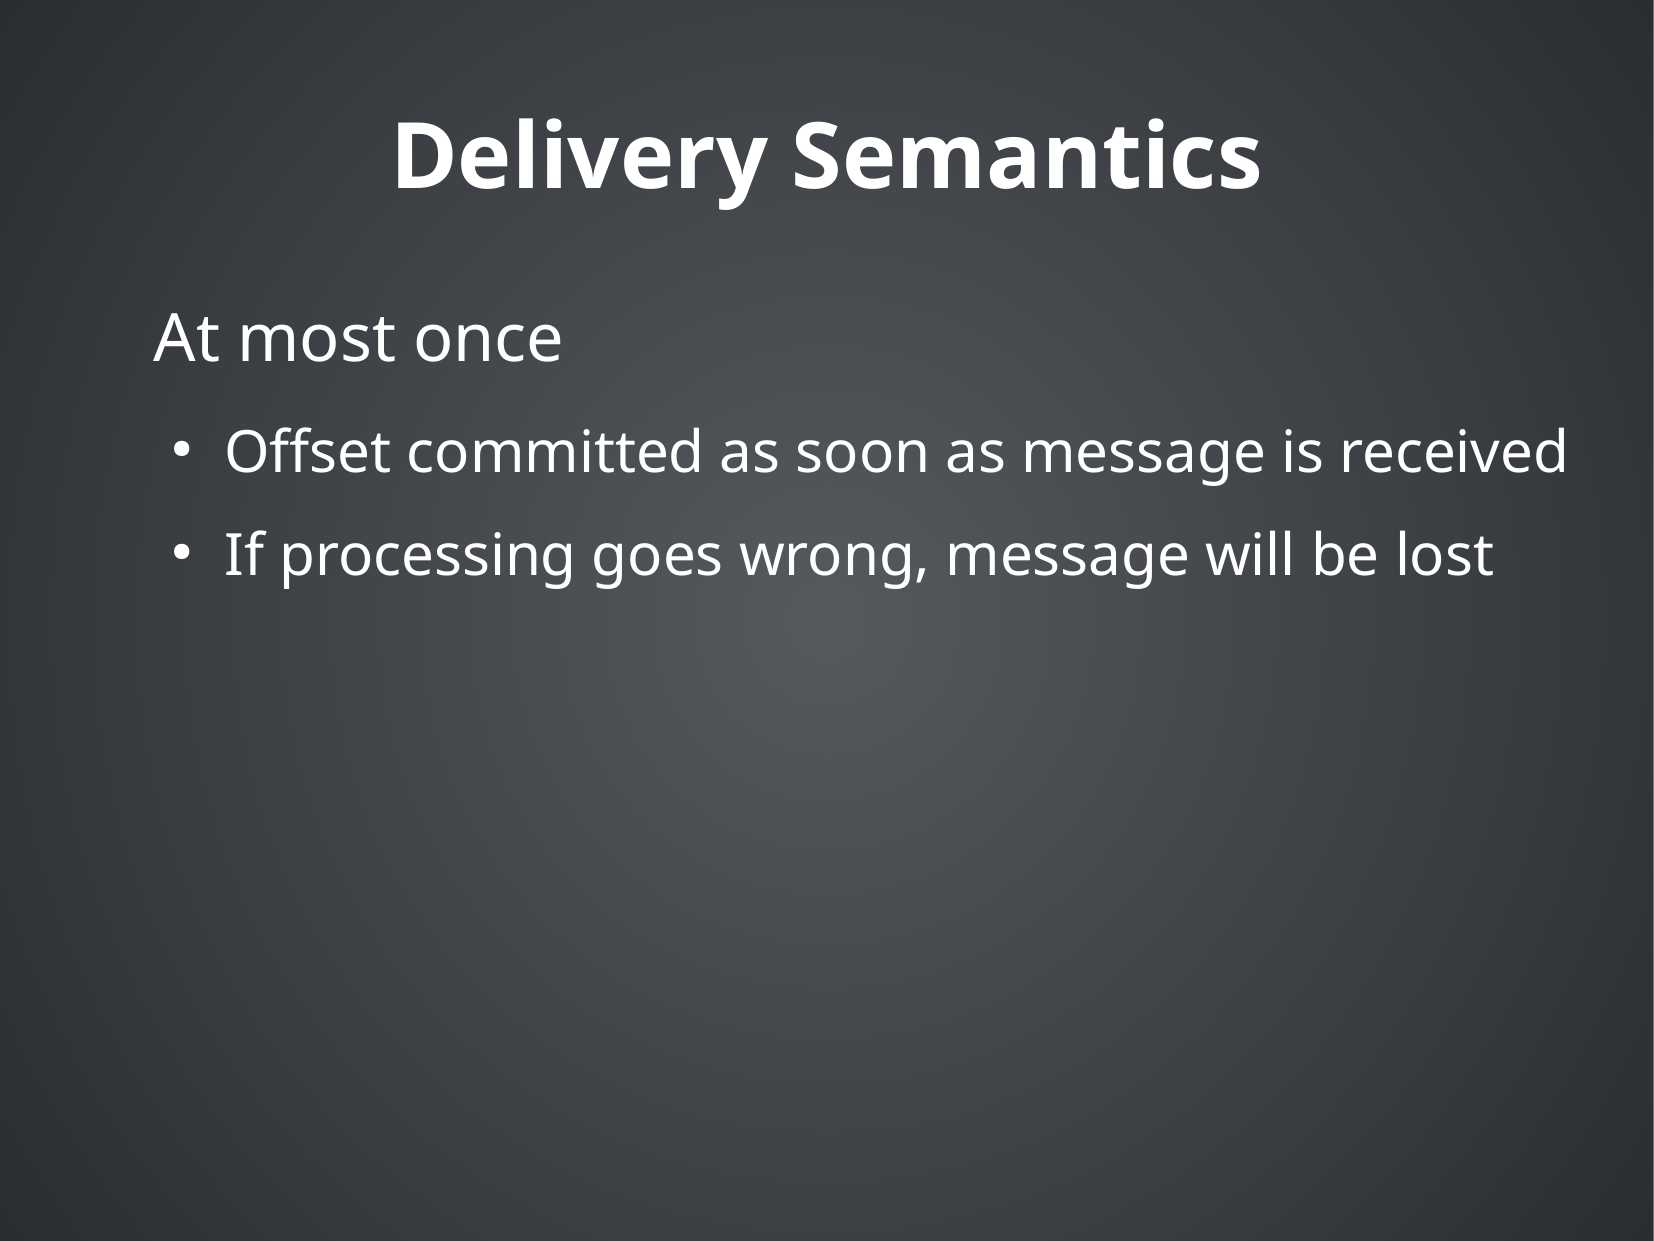

# Delivery Semantics
At most once
Offset committed as soon as message is received
If processing goes wrong, message will be lost